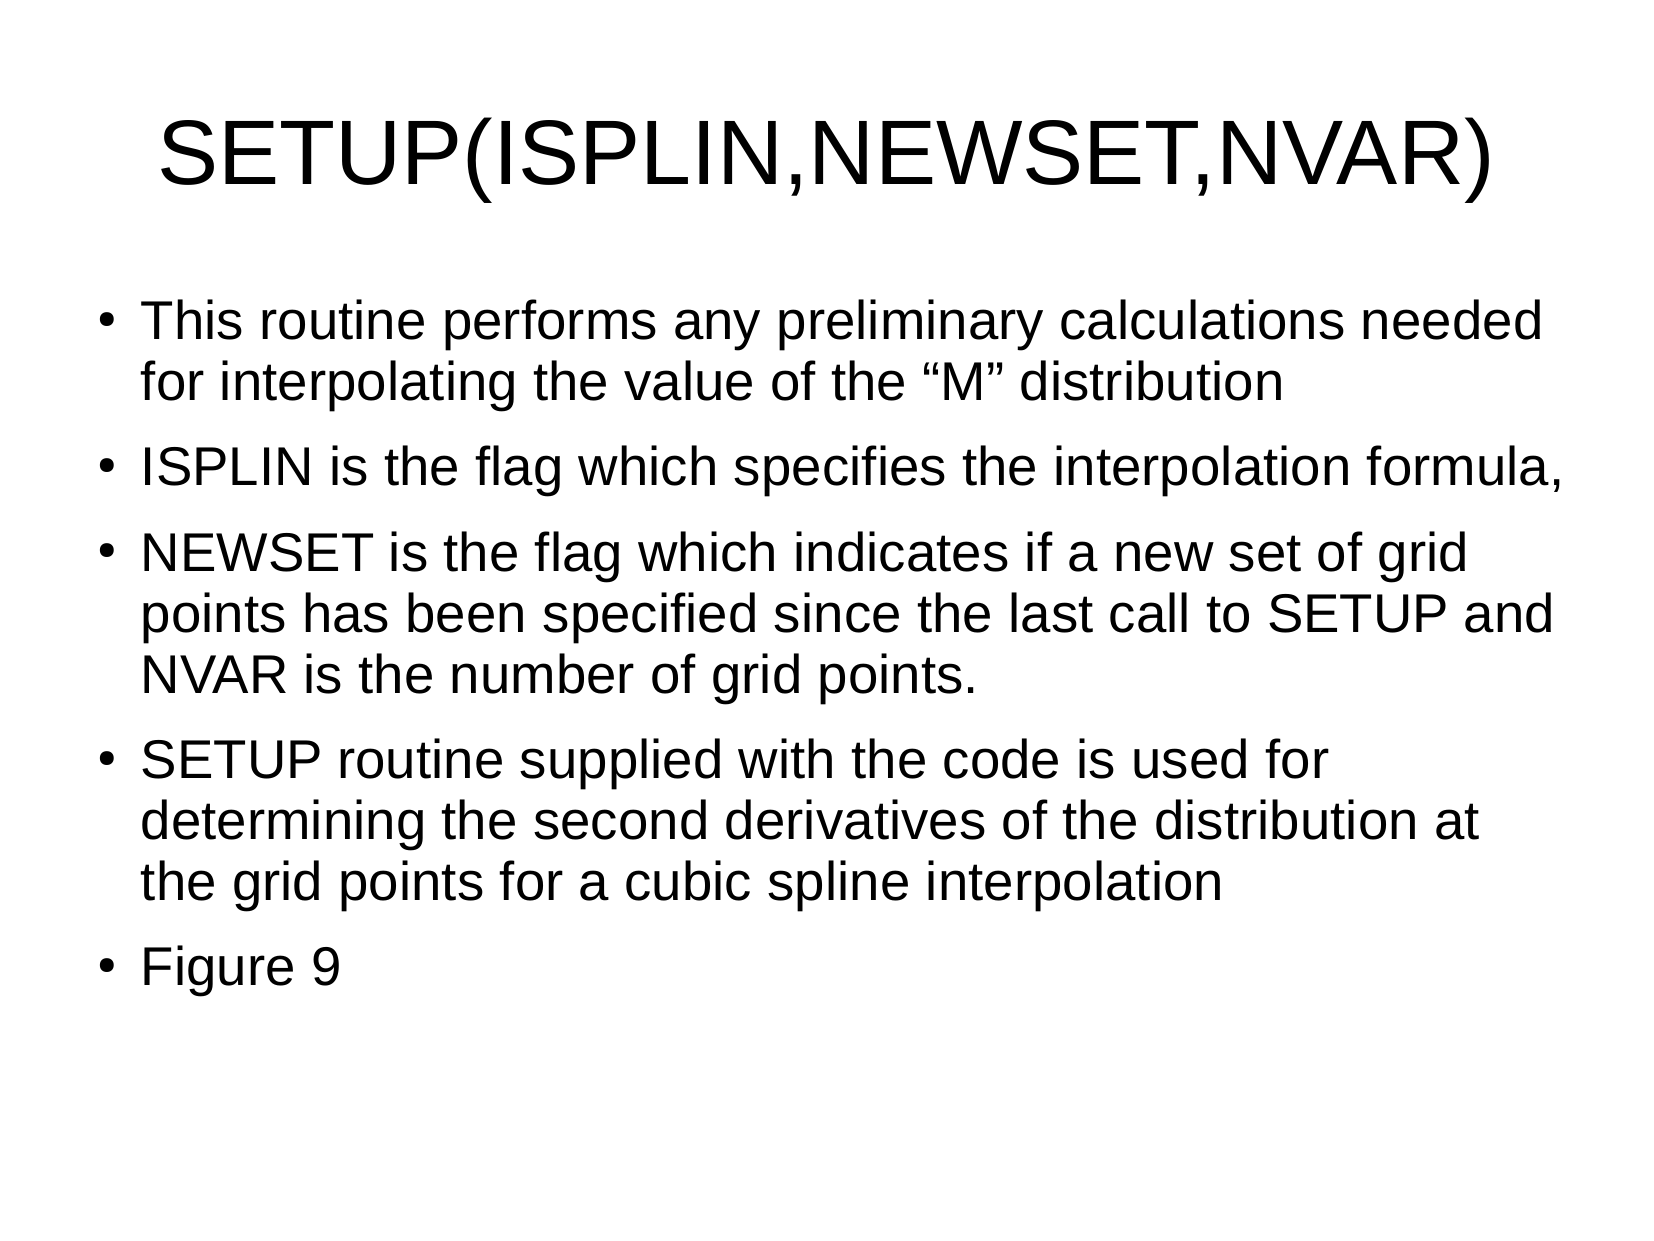

# SETUP(ISPLIN,NEWSET,NVAR)
This routine performs any preliminary calculations needed for interpolating the value of the “M” distribution
ISPLIN is the flag which specifies the interpolation formula,
NEWSET is the flag which indicates if a new set of grid points has been specified since the last call to SETUP and NVAR is the number of grid points.
SETUP routine supplied with the code is used for determining the second derivatives of the distribution at the grid points for a cubic spline interpolation
Figure 9